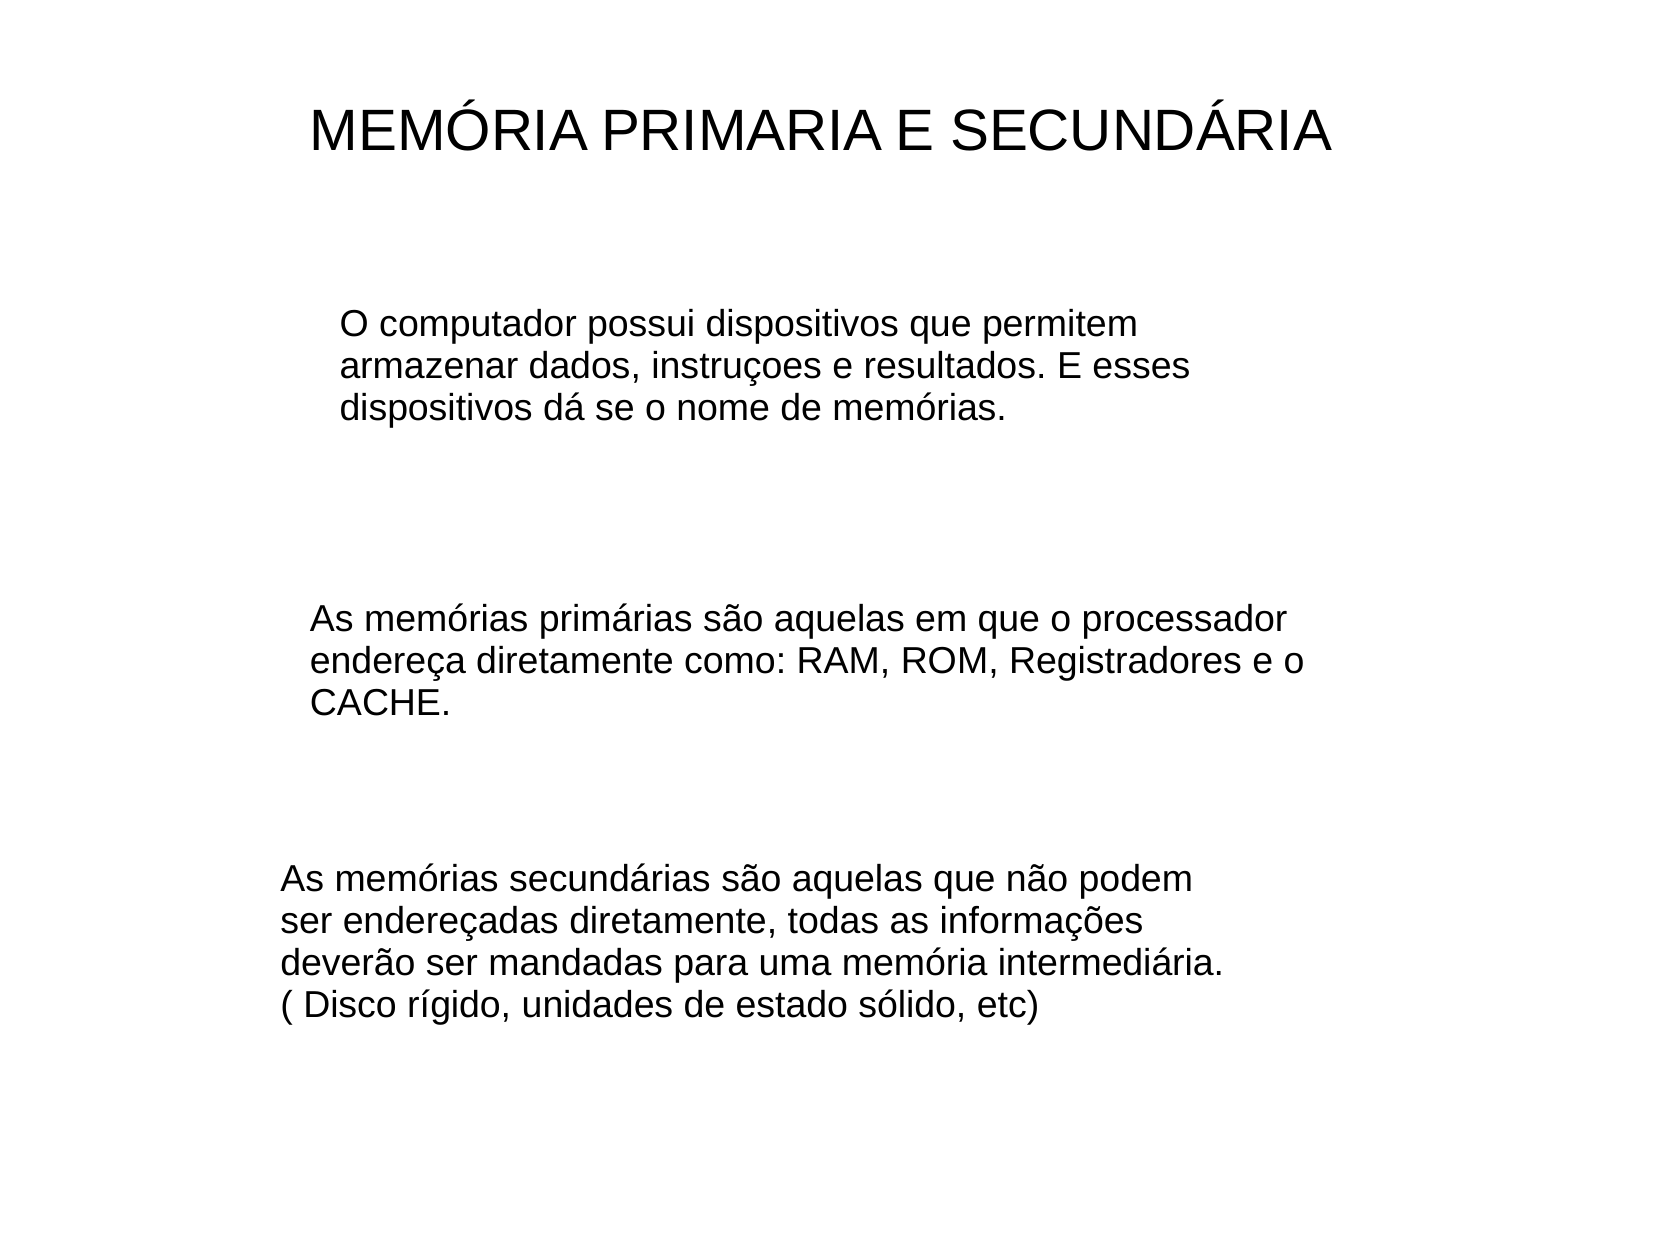

MEMÓRIA PRIMARIA E SECUNDÁRIA
O computador possui dispositivos que permitem armazenar dados, instruçoes e resultados. E esses dispositivos dá se o nome de memórias.
As memórias primárias são aquelas em que o processador endereça diretamente como: RAM, ROM, Registradores e o CACHE.
As memórias secundárias são aquelas que não podem ser endereçadas diretamente, todas as informações deverão ser mandadas para uma memória intermediária.
( Disco rígido, unidades de estado sólido, etc)